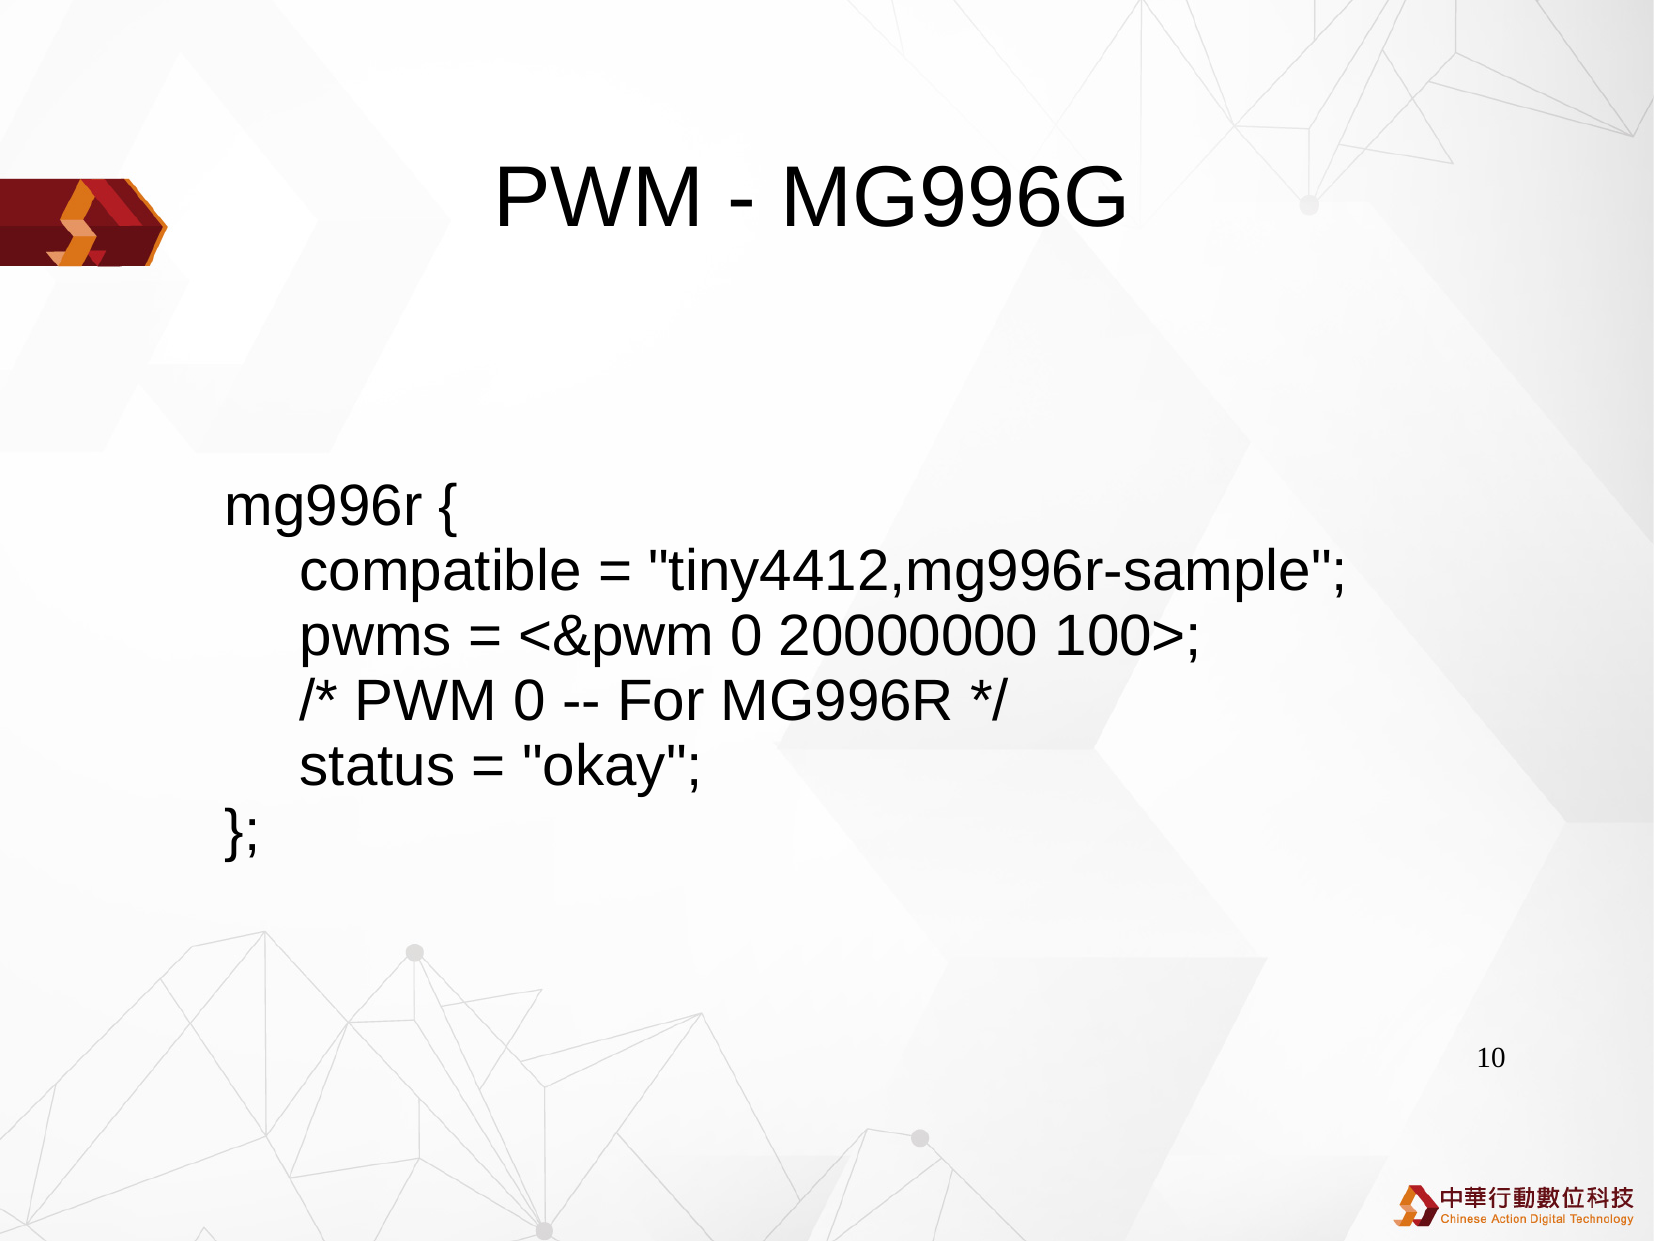

# PWM - MG996G
	mg996r {
		compatible = "tiny4412,mg996r-sample";
		pwms = <&pwm 0 20000000 100>;
		/* PWM 0 -- For MG996R */
		status = "okay";
	};
10